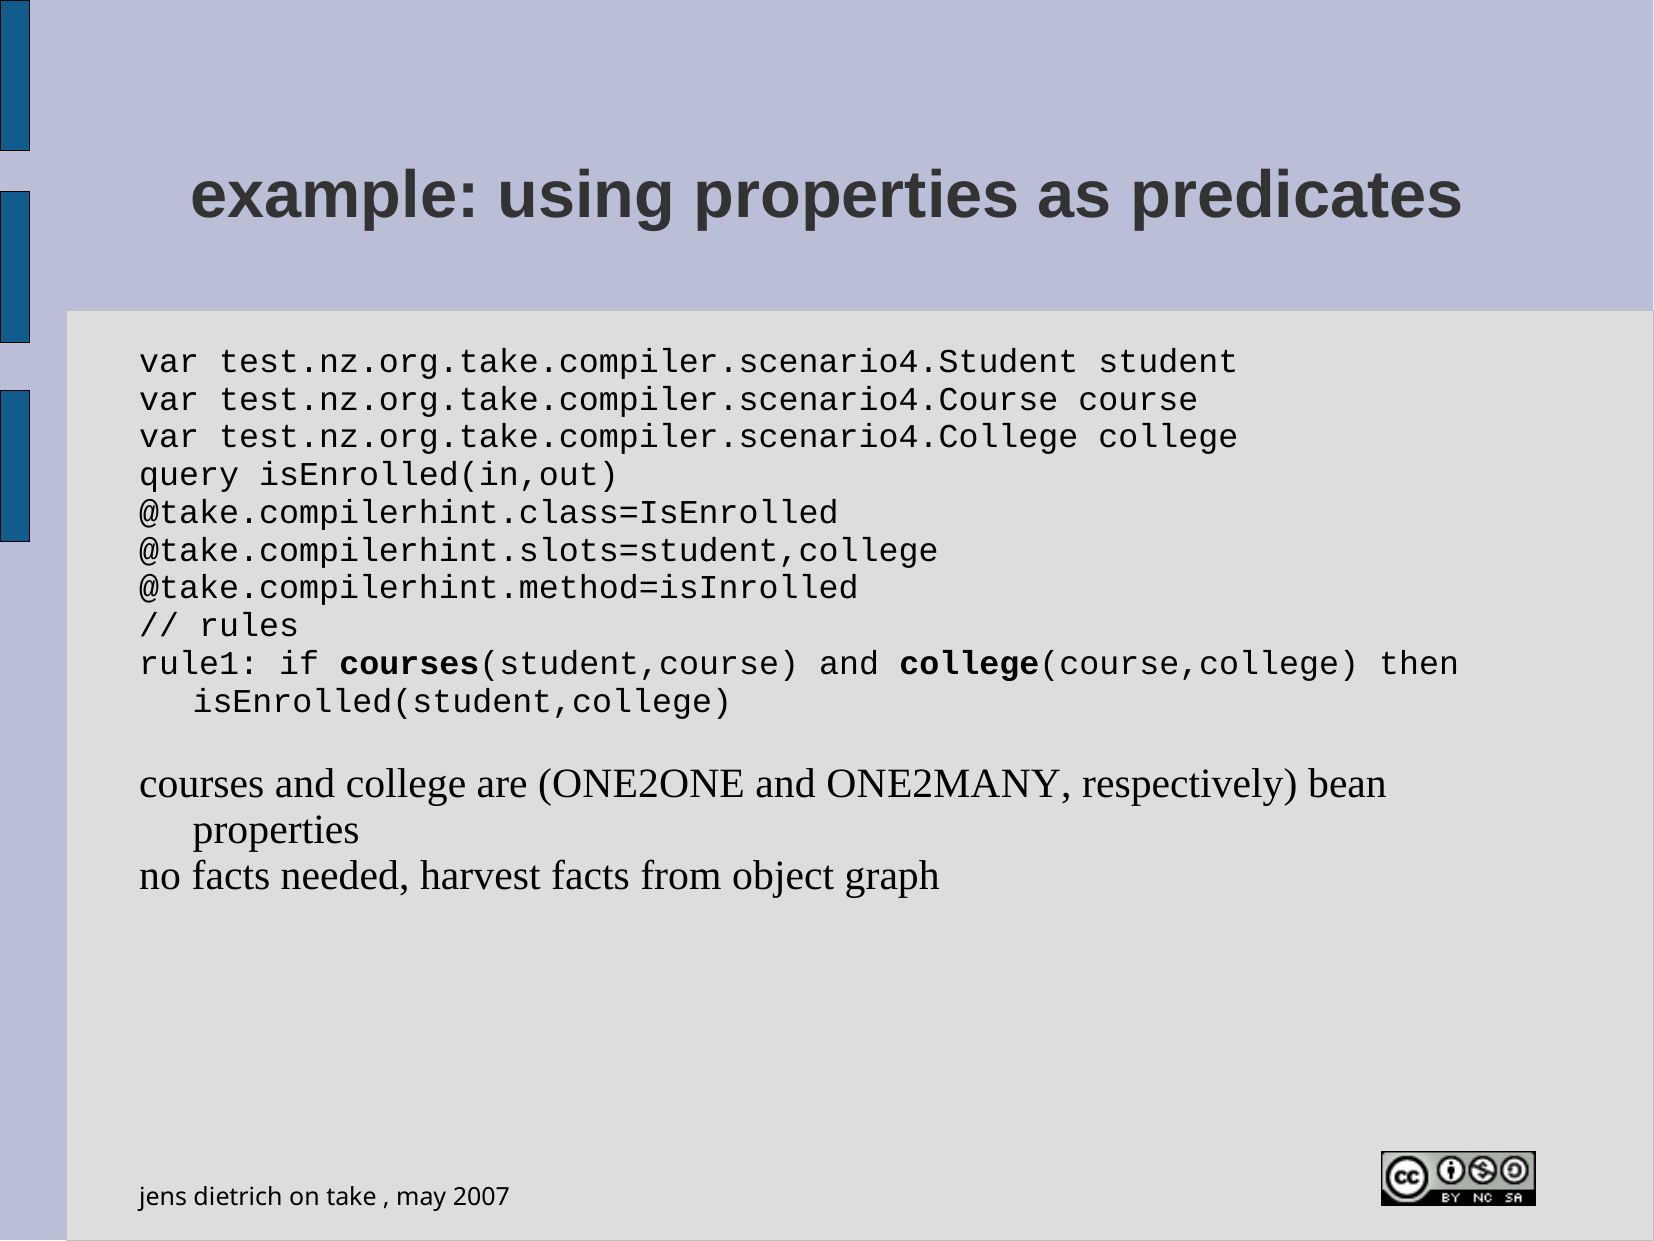

# example: using properties as predicates
var test.nz.org.take.compiler.scenario4.Student student
var test.nz.org.take.compiler.scenario4.Course course
var test.nz.org.take.compiler.scenario4.College college
query isEnrolled(in,out)
@take.compilerhint.class=IsEnrolled
@take.compilerhint.slots=student,college
@take.compilerhint.method=isInrolled
// rules
rule1: if courses(student,course) and college(course,college) then isEnrolled(student,college)
courses and college are (ONE2ONE and ONE2MANY, respectively) bean properties
no facts needed, harvest facts from object graph